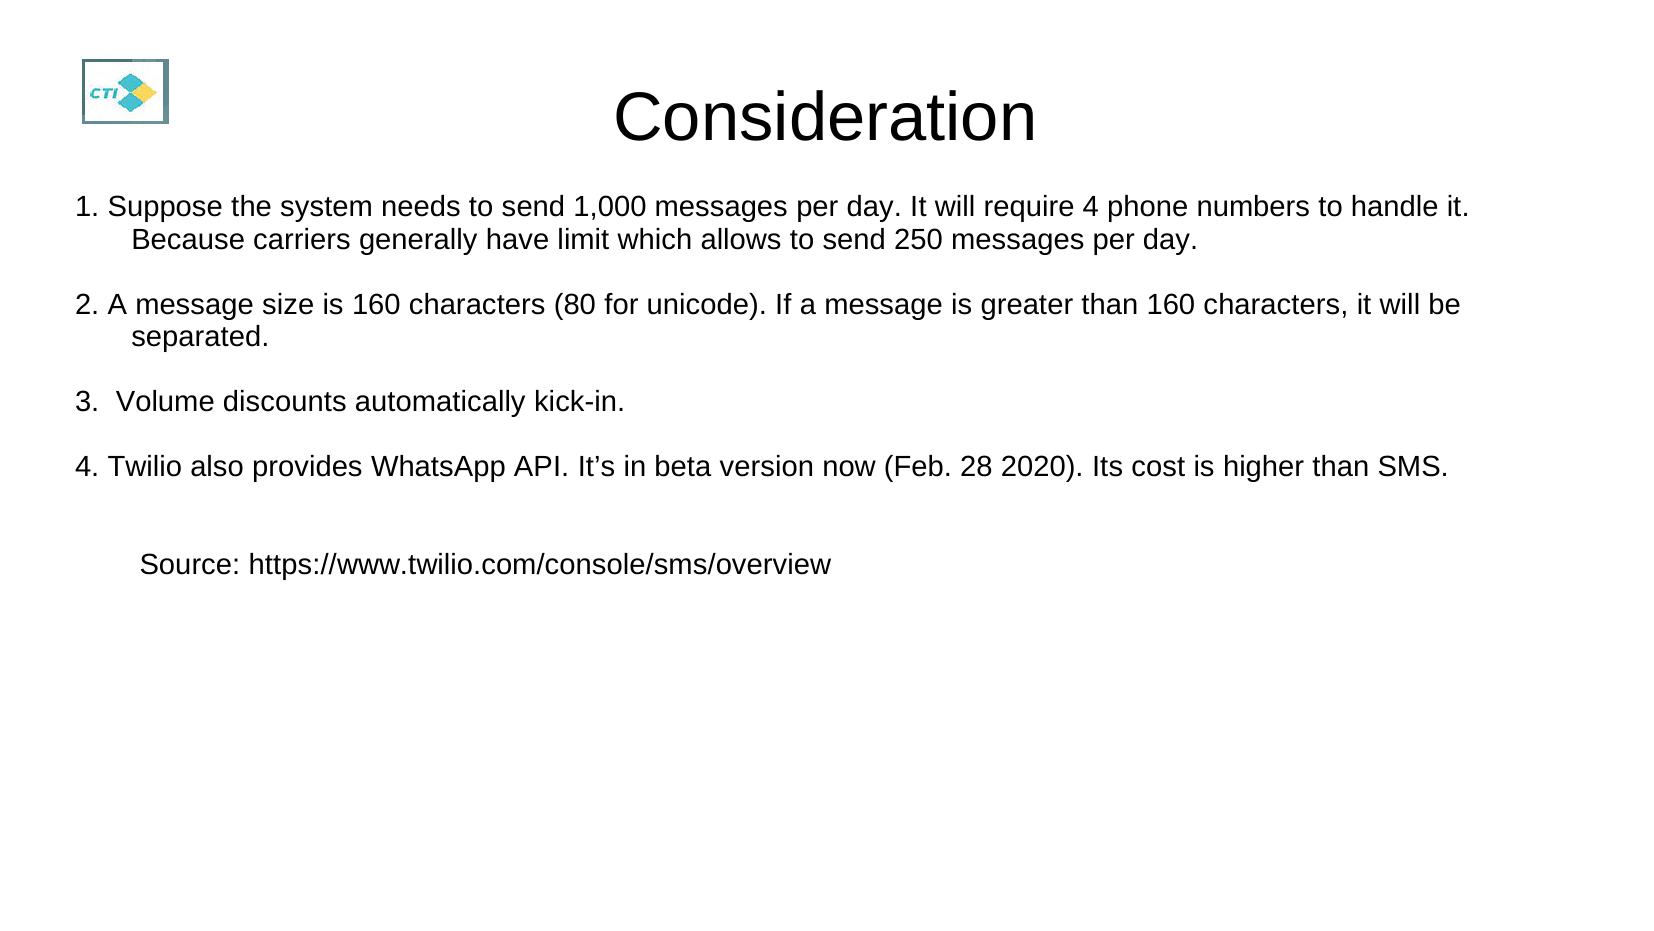

# Consideration
1. Suppose the system needs to send 1,000 messages per day. It will require 4 phone numbers to handle it. Because carriers generally have limit which allows to send 250 messages per day.
2. A message size is 160 characters (80 for unicode). If a message is greater than 160 characters, it will be separated.
3. Volume discounts automatically kick-in.
4. Twilio also provides WhatsApp API. It’s in beta version now (Feb. 28 2020). Its cost is higher than SMS.
 Source: https://www.twilio.com/console/sms/overview